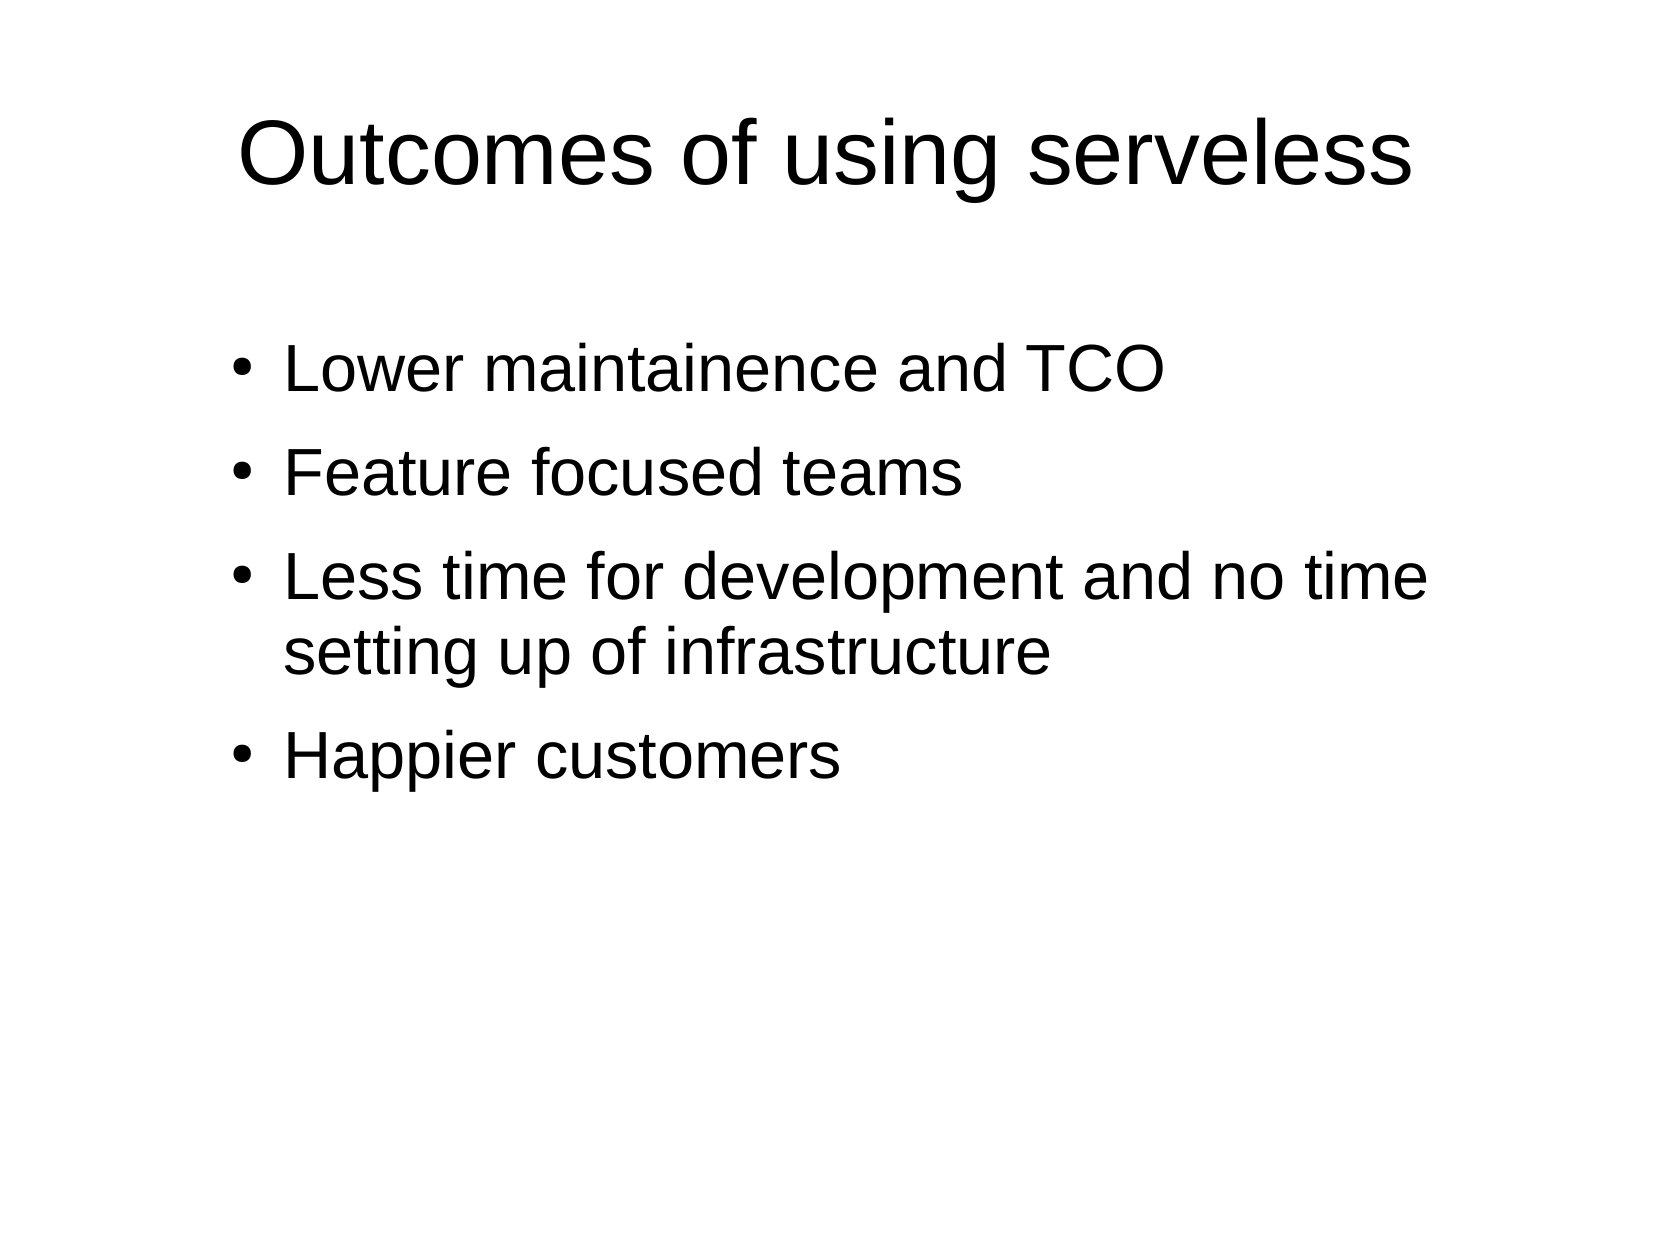

# Outcomes of using serveless
Lower maintainence and TCO
Feature focused teams
Less time for development and no time setting up of infrastructure
Happier customers